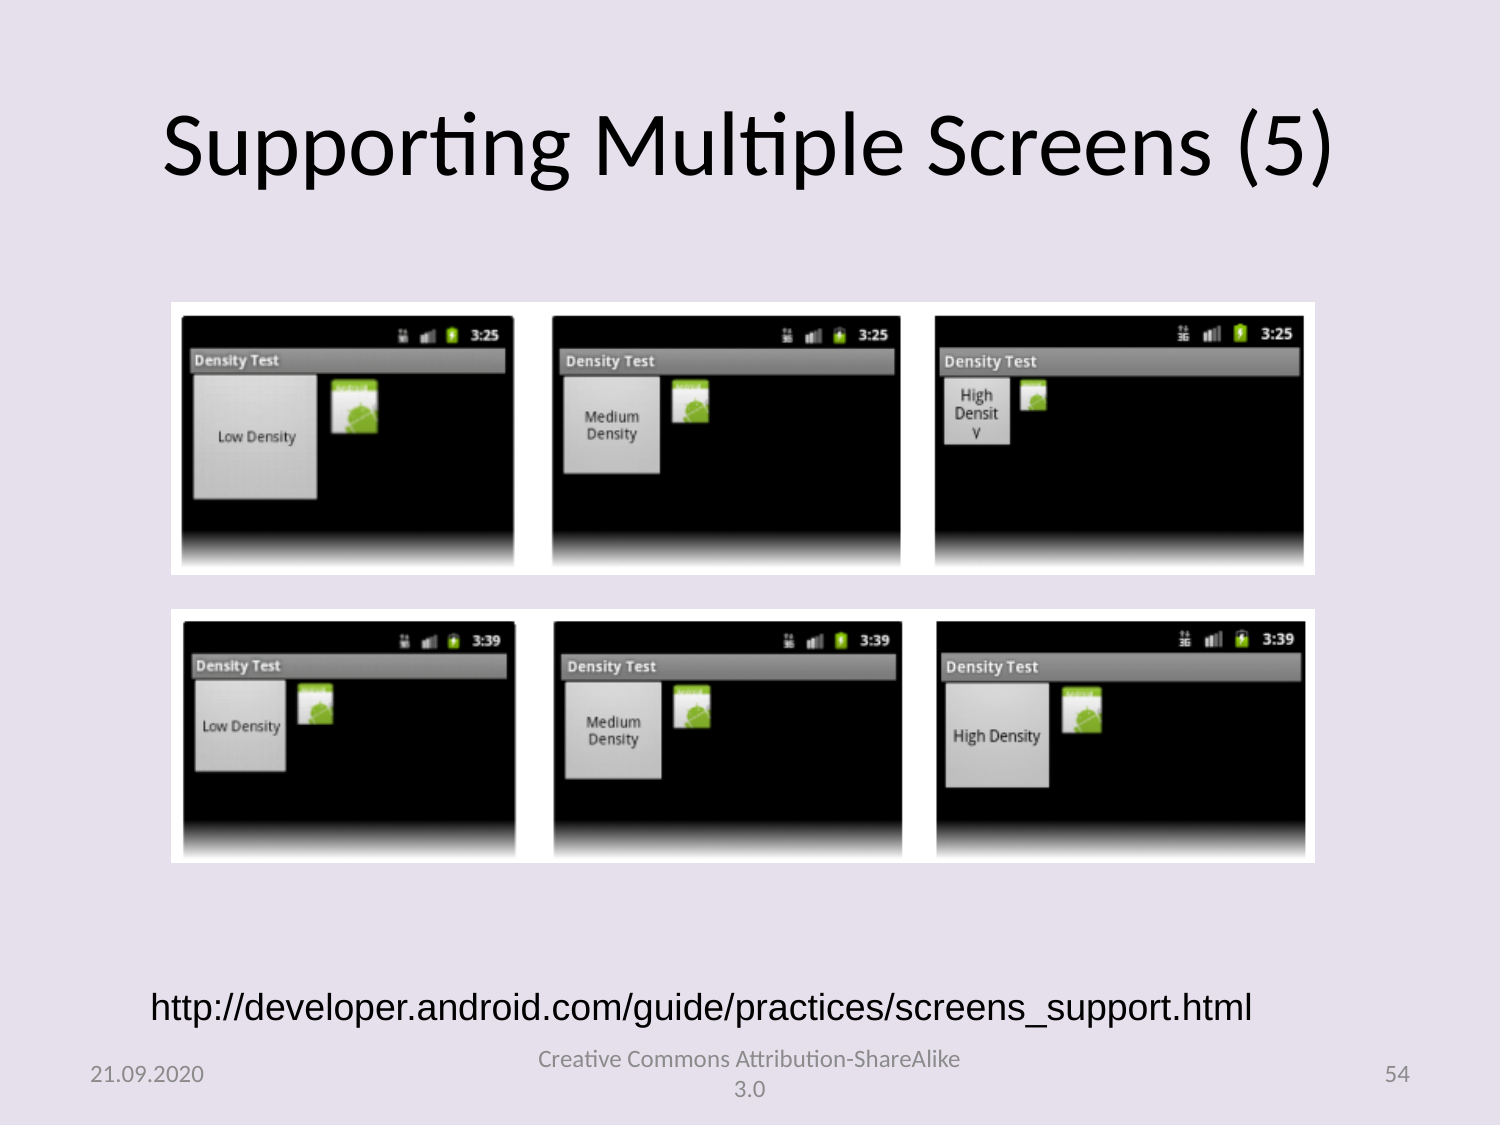

# Supporting Multiple Screens (5)
http://developer.android.com/guide/practices/screens_support.html
Creative Commons Attribution-ShareAlike 3.0
54